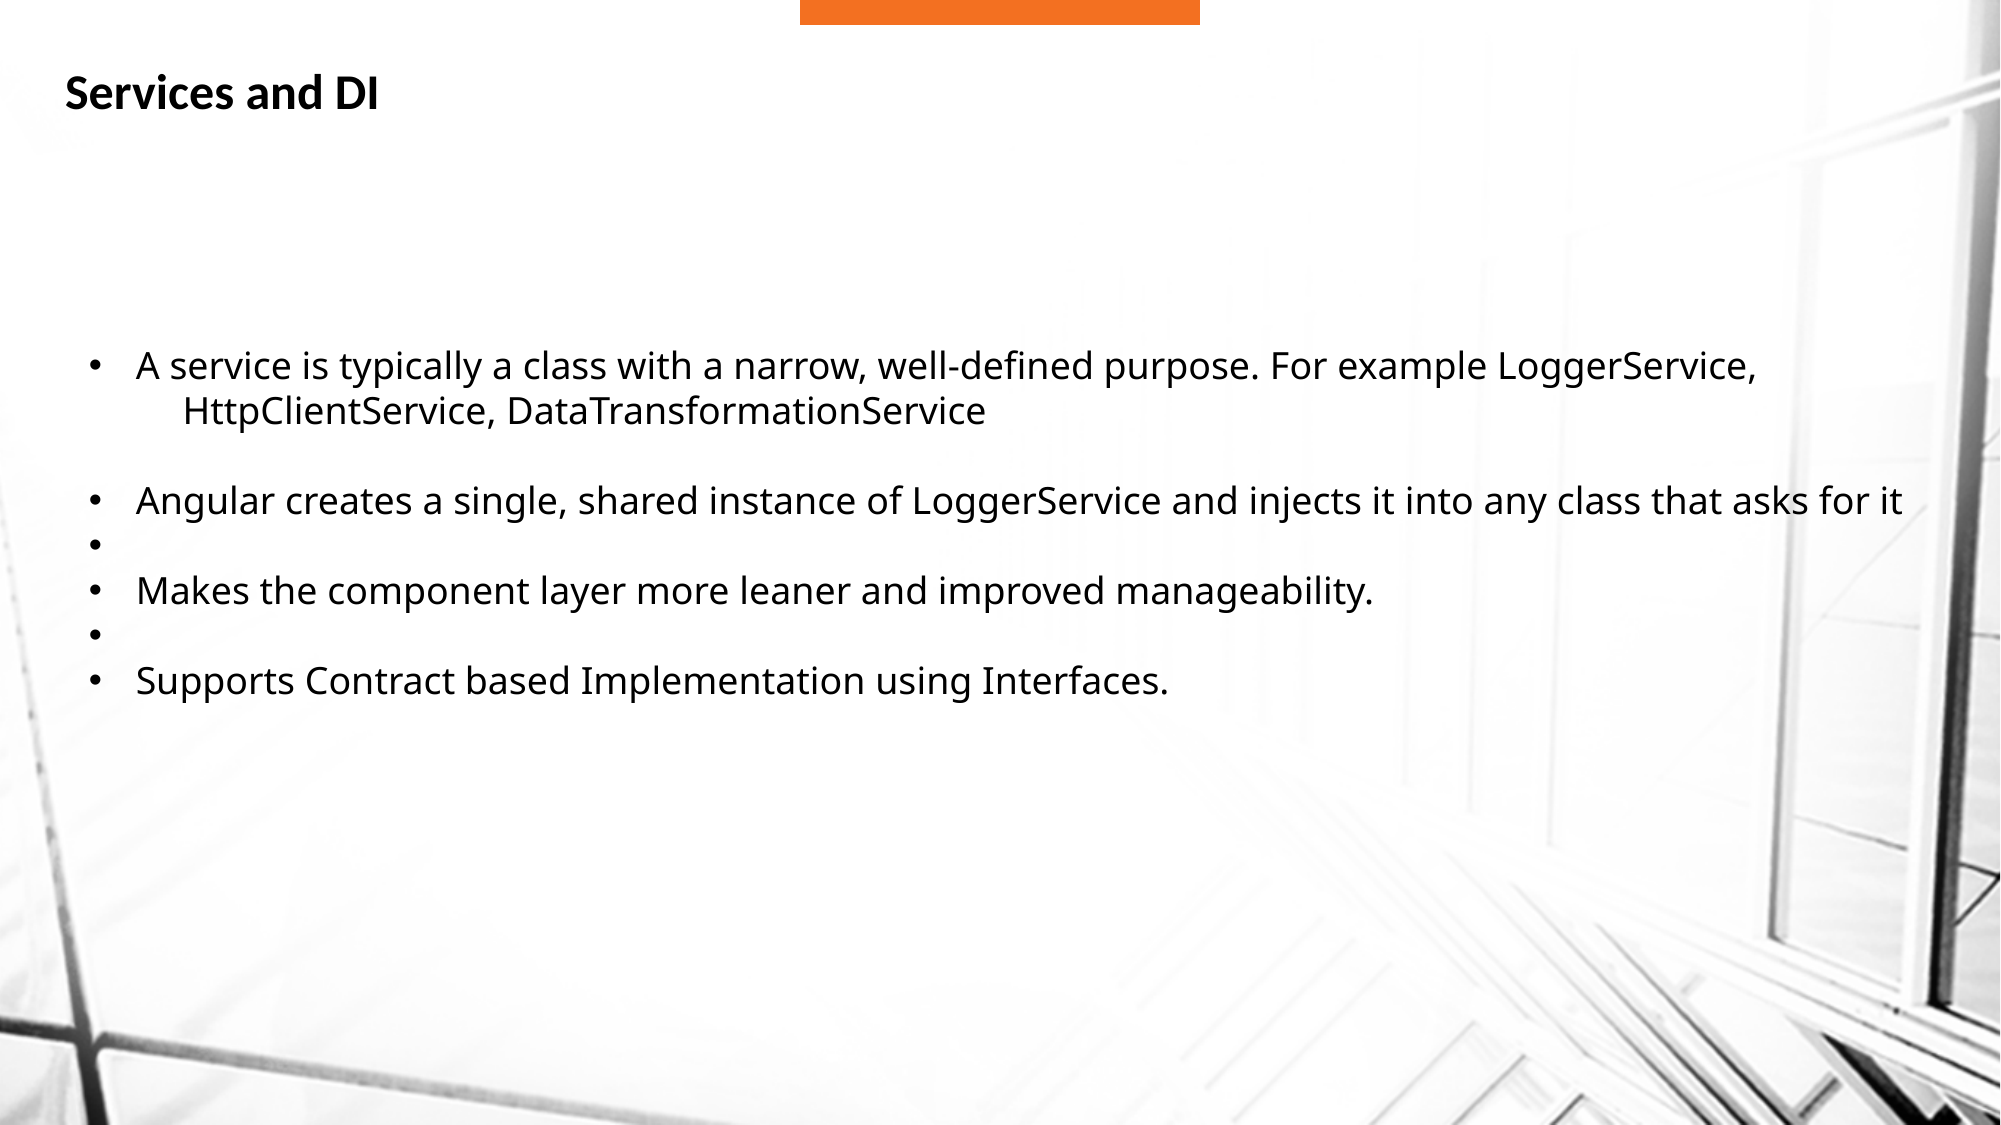

# Services and DI
A service is typically a class with a narrow, well-defined purpose. For example LoggerService, HttpClientService, DataTransformationService
Angular creates a single, shared instance of LoggerService and injects it into any class that asks for it
Makes the component layer more leaner and improved manageability.
Supports Contract based Implementation using Interfaces.